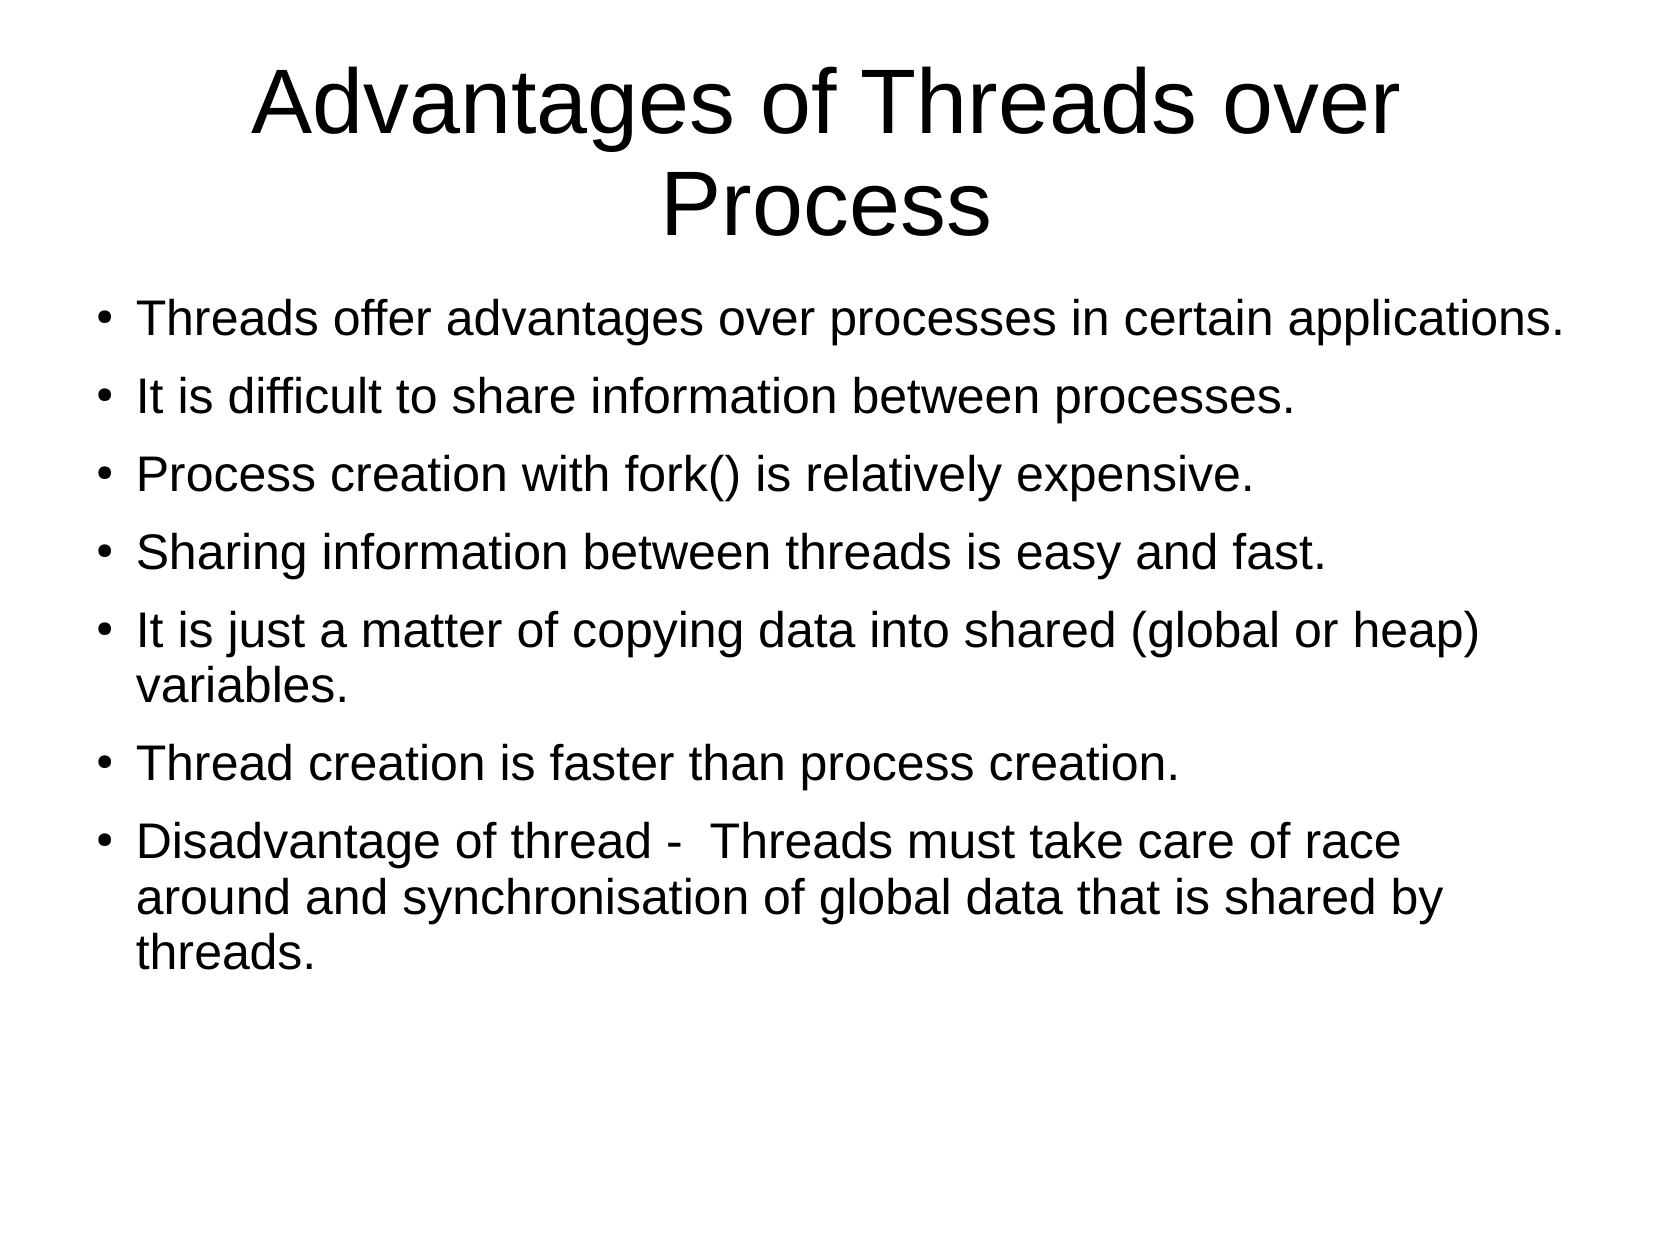

# Advantages of Threads over Process
Threads offer advantages over processes in certain applications.
It is difficult to share information between processes.
Process creation with fork() is relatively expensive.
Sharing information between threads is easy and fast.
It is just a matter of copying data into shared (global or heap) variables.
Thread creation is faster than process creation.
Disadvantage of thread - Threads must take care of race around and synchronisation of global data that is shared by threads.